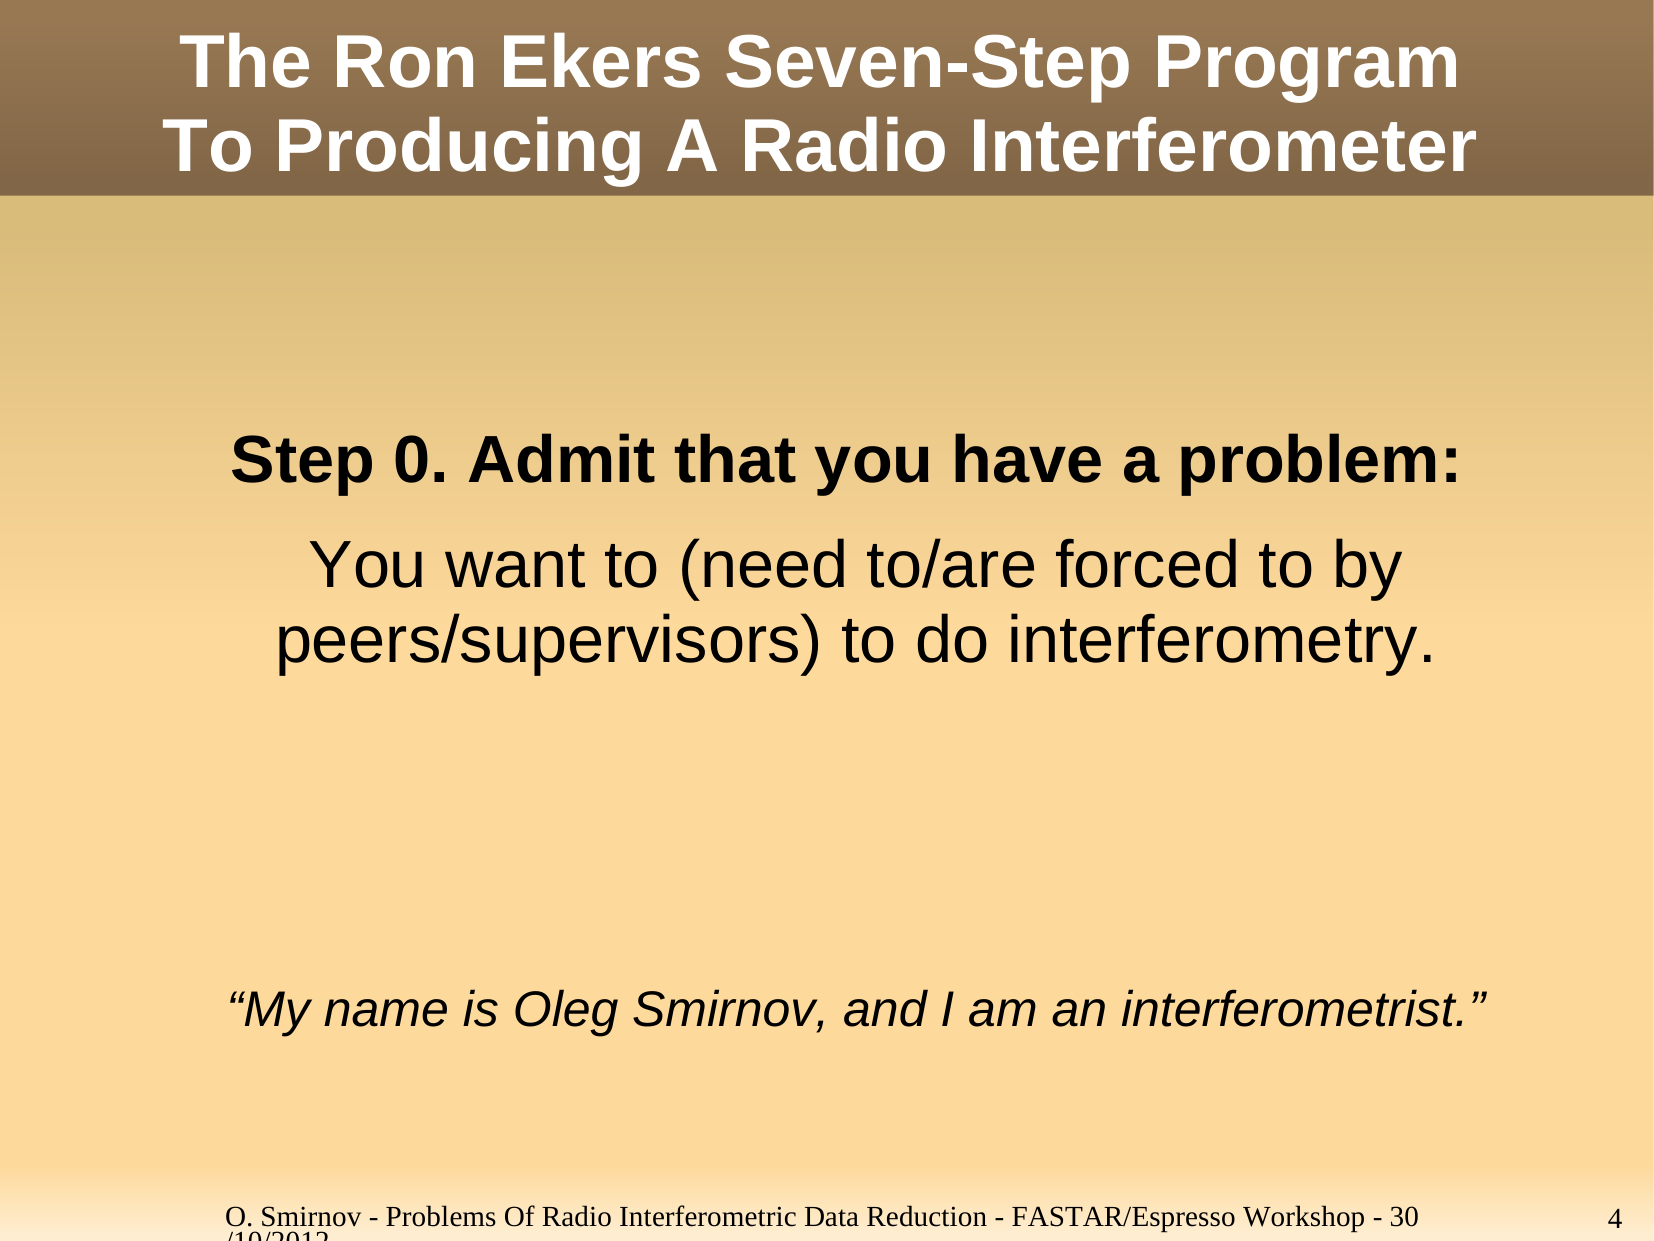

# The Ron Ekers Seven-Step Program To Producing A Radio Interferometer
Step 0. Admit that you have a problem:
You want to (need to/are forced to by peers/supervisors) to do interferometry.
“My name is Oleg Smirnov, and I am an interferometrist.”
O. Smirnov - Problems Of Radio Interferometric Data Reduction - FASTAR/Espresso Workshop - 30/10/2012
4